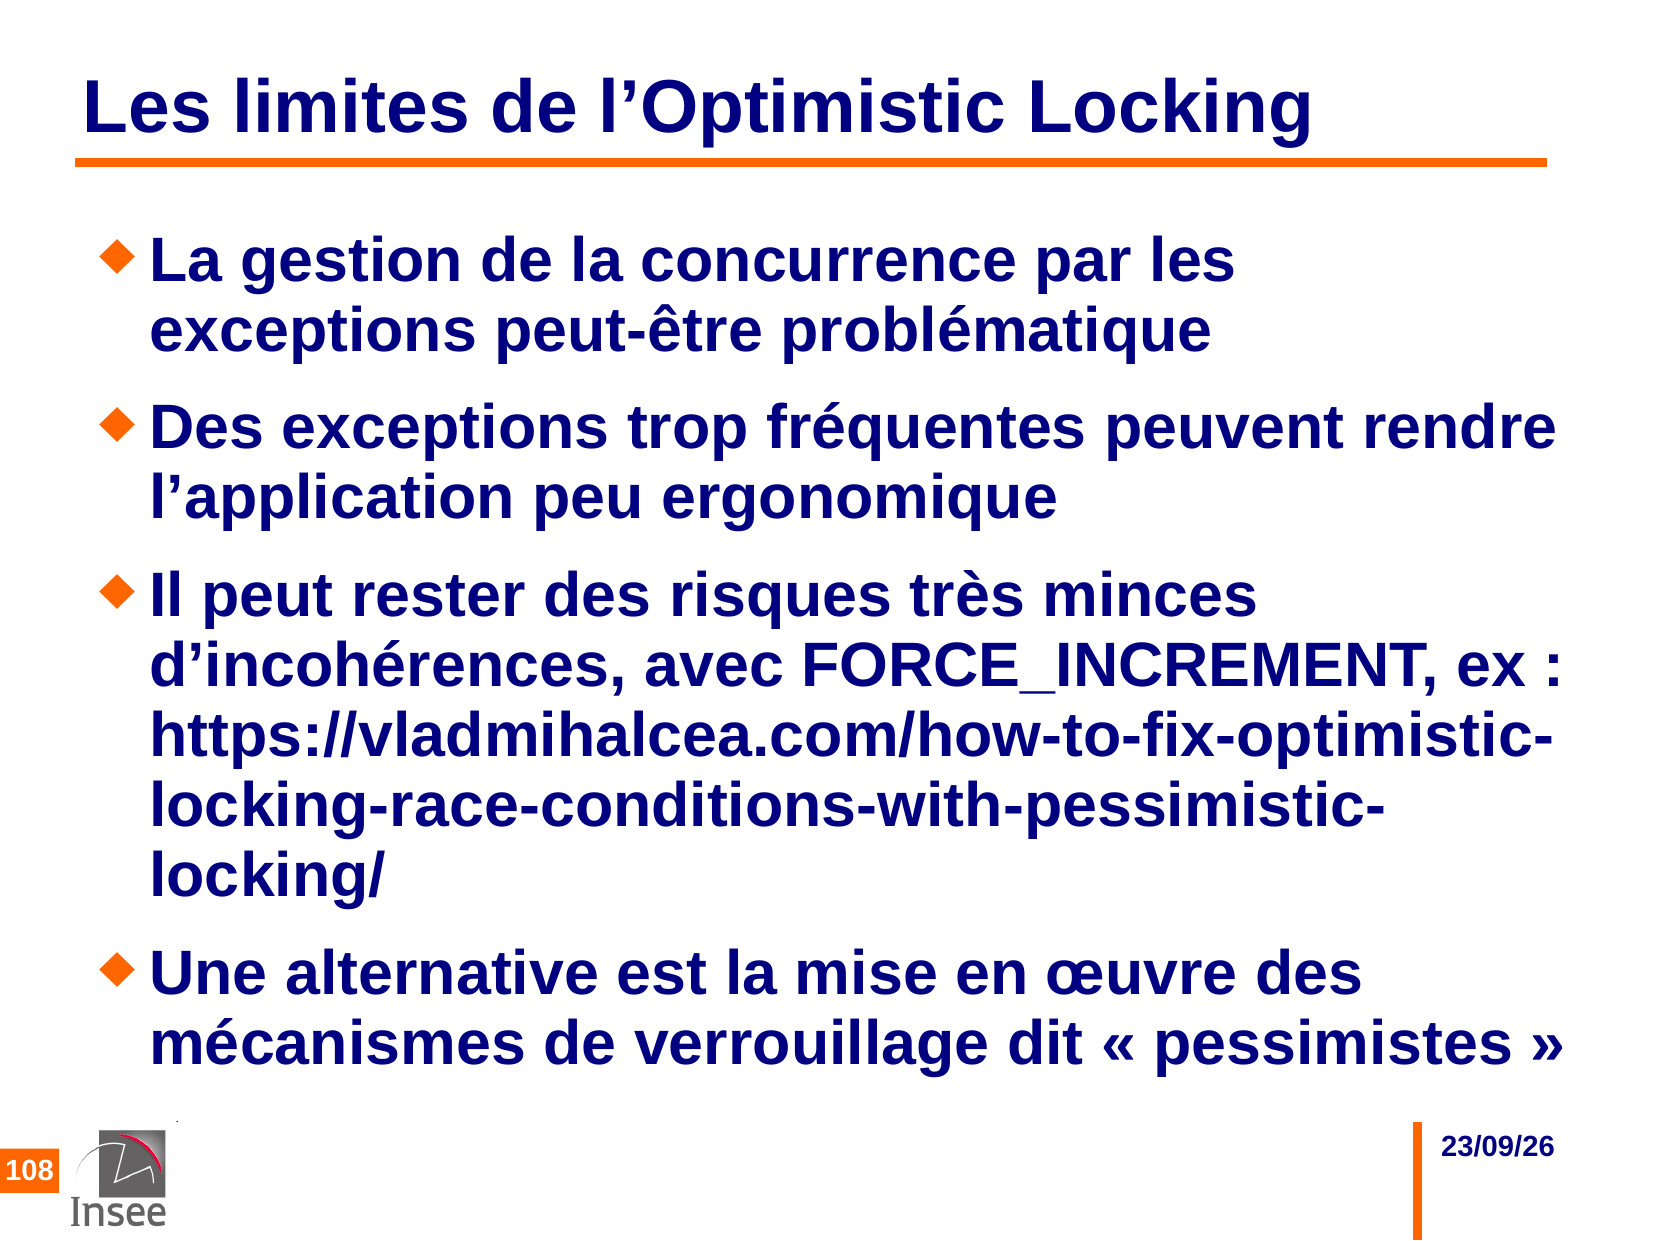

# Les limites de l’Optimistic Locking
La gestion de la concurrence par les exceptions peut-être problématique
Des exceptions trop fréquentes peuvent rendre l’application peu ergonomique
Il peut rester des risques très minces d’incohérences, avec FORCE_INCREMENT, ex : https://vladmihalcea.com/how-to-fix-optimistic-locking-race-conditions-with-pessimistic-locking/
Une alternative est la mise en œuvre des mécanismes de verrouillage dit « pessimistes »
108